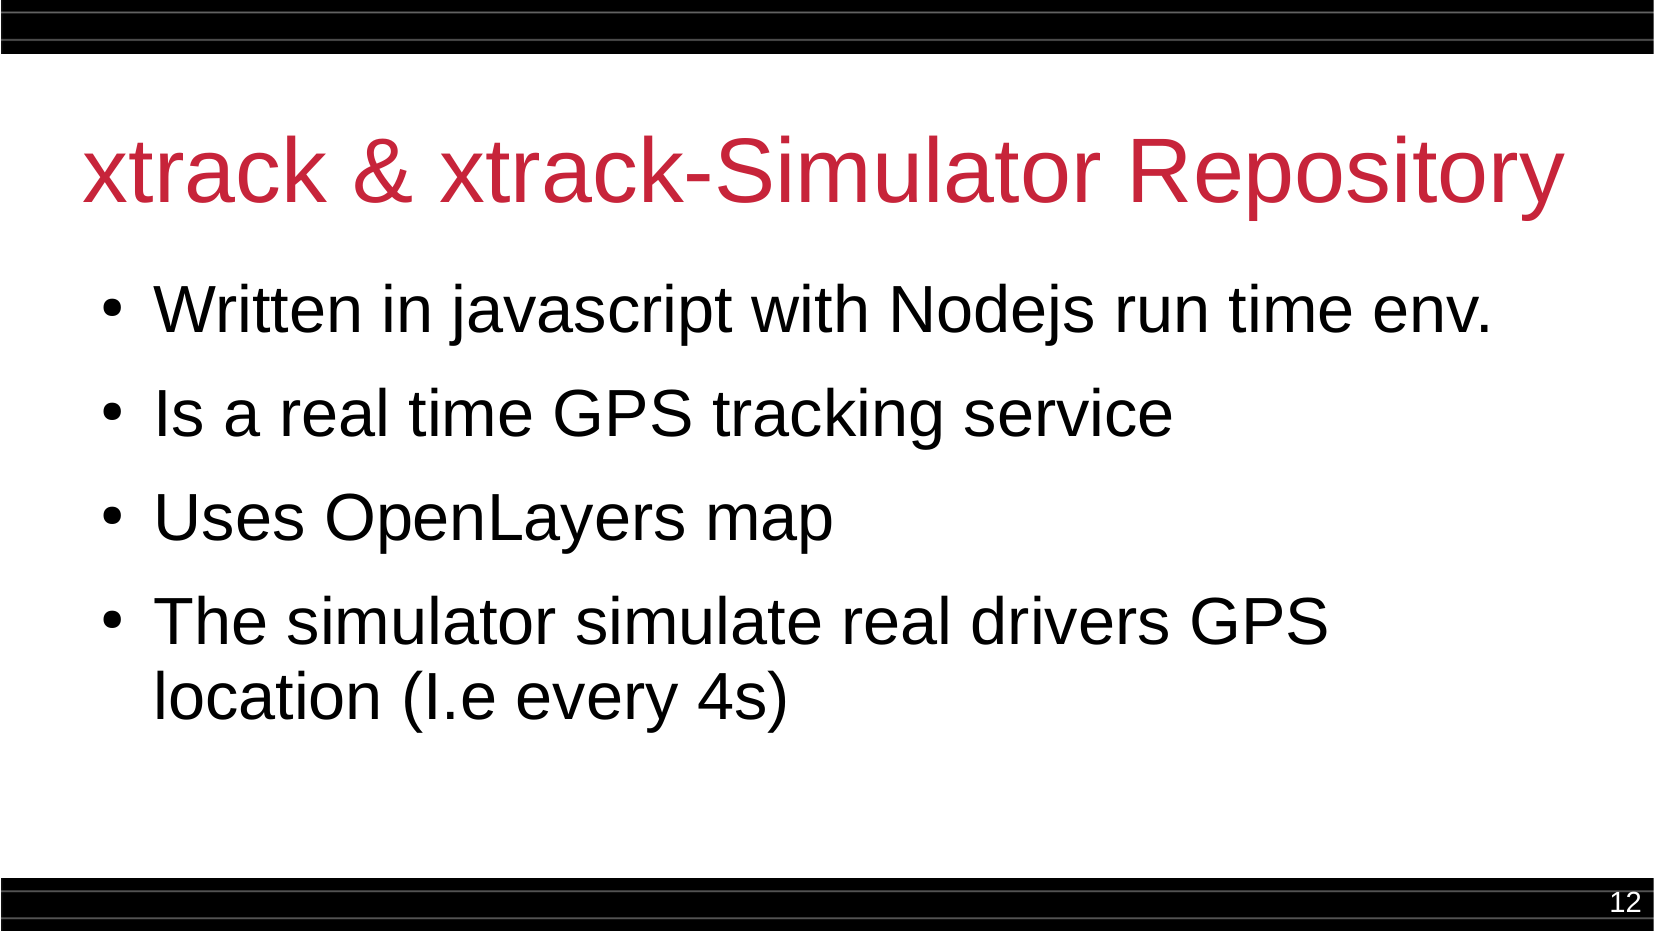

# xtrack & xtrack-Simulator Repository
Written in javascript with Nodejs run time env.
Is a real time GPS tracking service
Uses OpenLayers map
The simulator simulate real drivers GPS location (I.e every 4s)